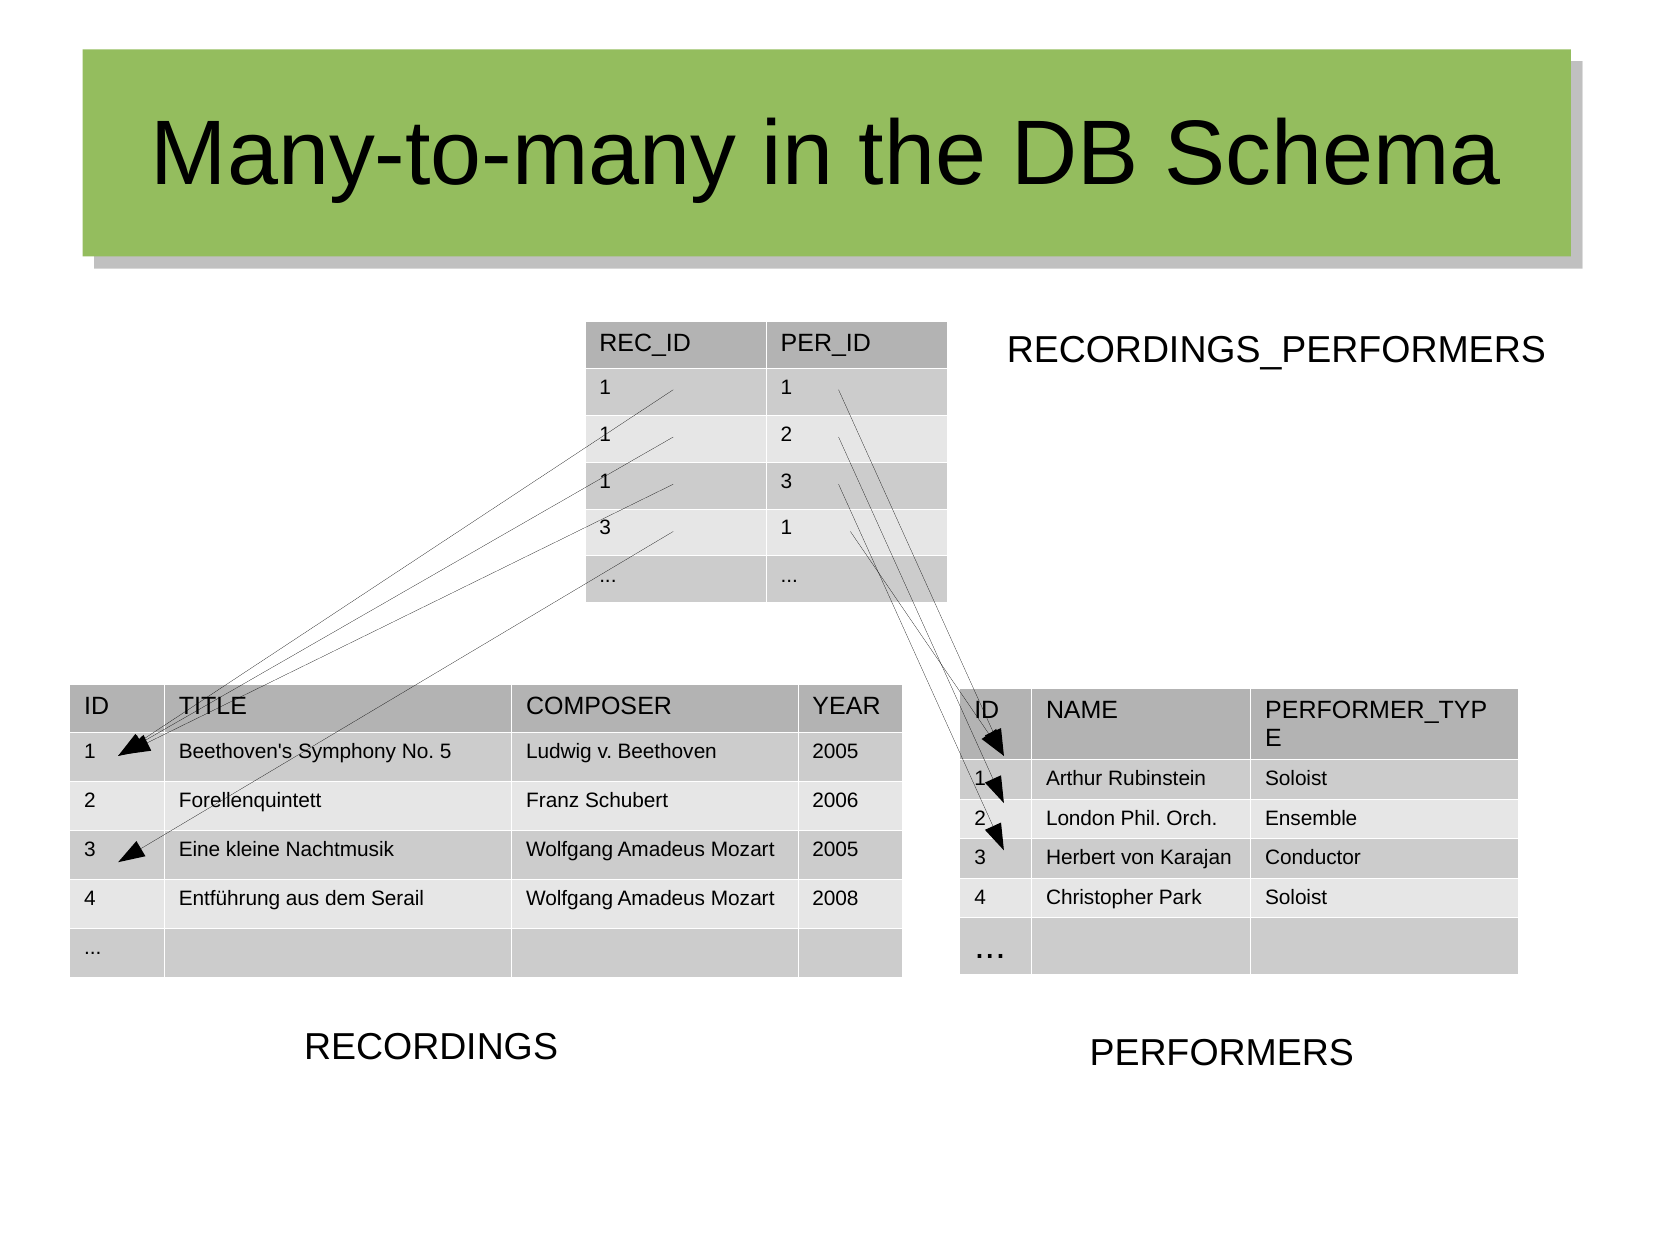

# Many-to-many in the DB Schema
| REC\_ID | PER\_ID |
| --- | --- |
| 1 | 1 |
| 1 | 2 |
| 1 | 3 |
| 3 | 1 |
| ... | ... |
RECORDINGS_PERFORMERS
| ID | TITLE | COMPOSER | YEAR |
| --- | --- | --- | --- |
| 1 | Beethoven's Symphony No. 5 | Ludwig v. Beethoven | 2005 |
| 2 | Forellenquintett | Franz Schubert | 2006 |
| 3 | Eine kleine Nachtmusik | Wolfgang Amadeus Mozart | 2005 |
| 4 | Entführung aus dem Serail | Wolfgang Amadeus Mozart | 2008 |
| ... | | | |
| ID | NAME | PERFORMER\_TYPE |
| --- | --- | --- |
| 1 | Arthur Rubinstein | Soloist |
| 2 | London Phil. Orch. | Ensemble |
| 3 | Herbert von Karajan | Conductor |
| 4 | Christopher Park | Soloist |
| ... | | |
RECORDINGS
PERFORMERS